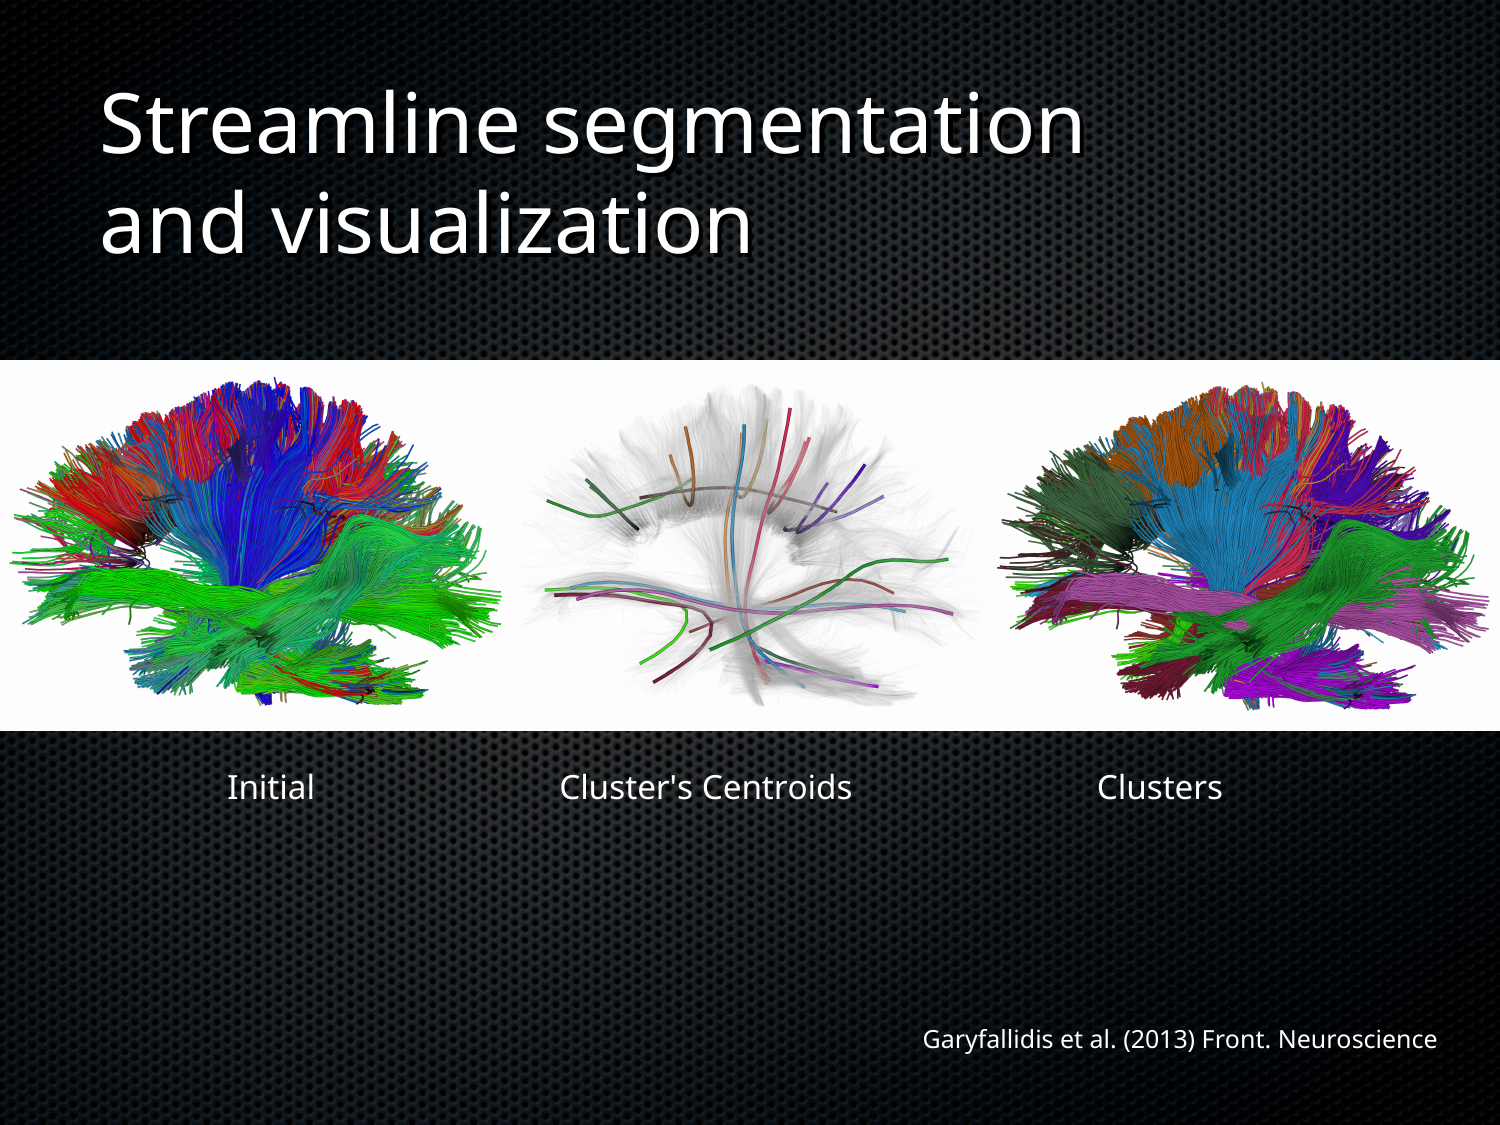

# Streamline segmentation and visualization
Initial Cluster's Centroids Clusters
Garyfallidis et al. (2013) Front. Neuroscience